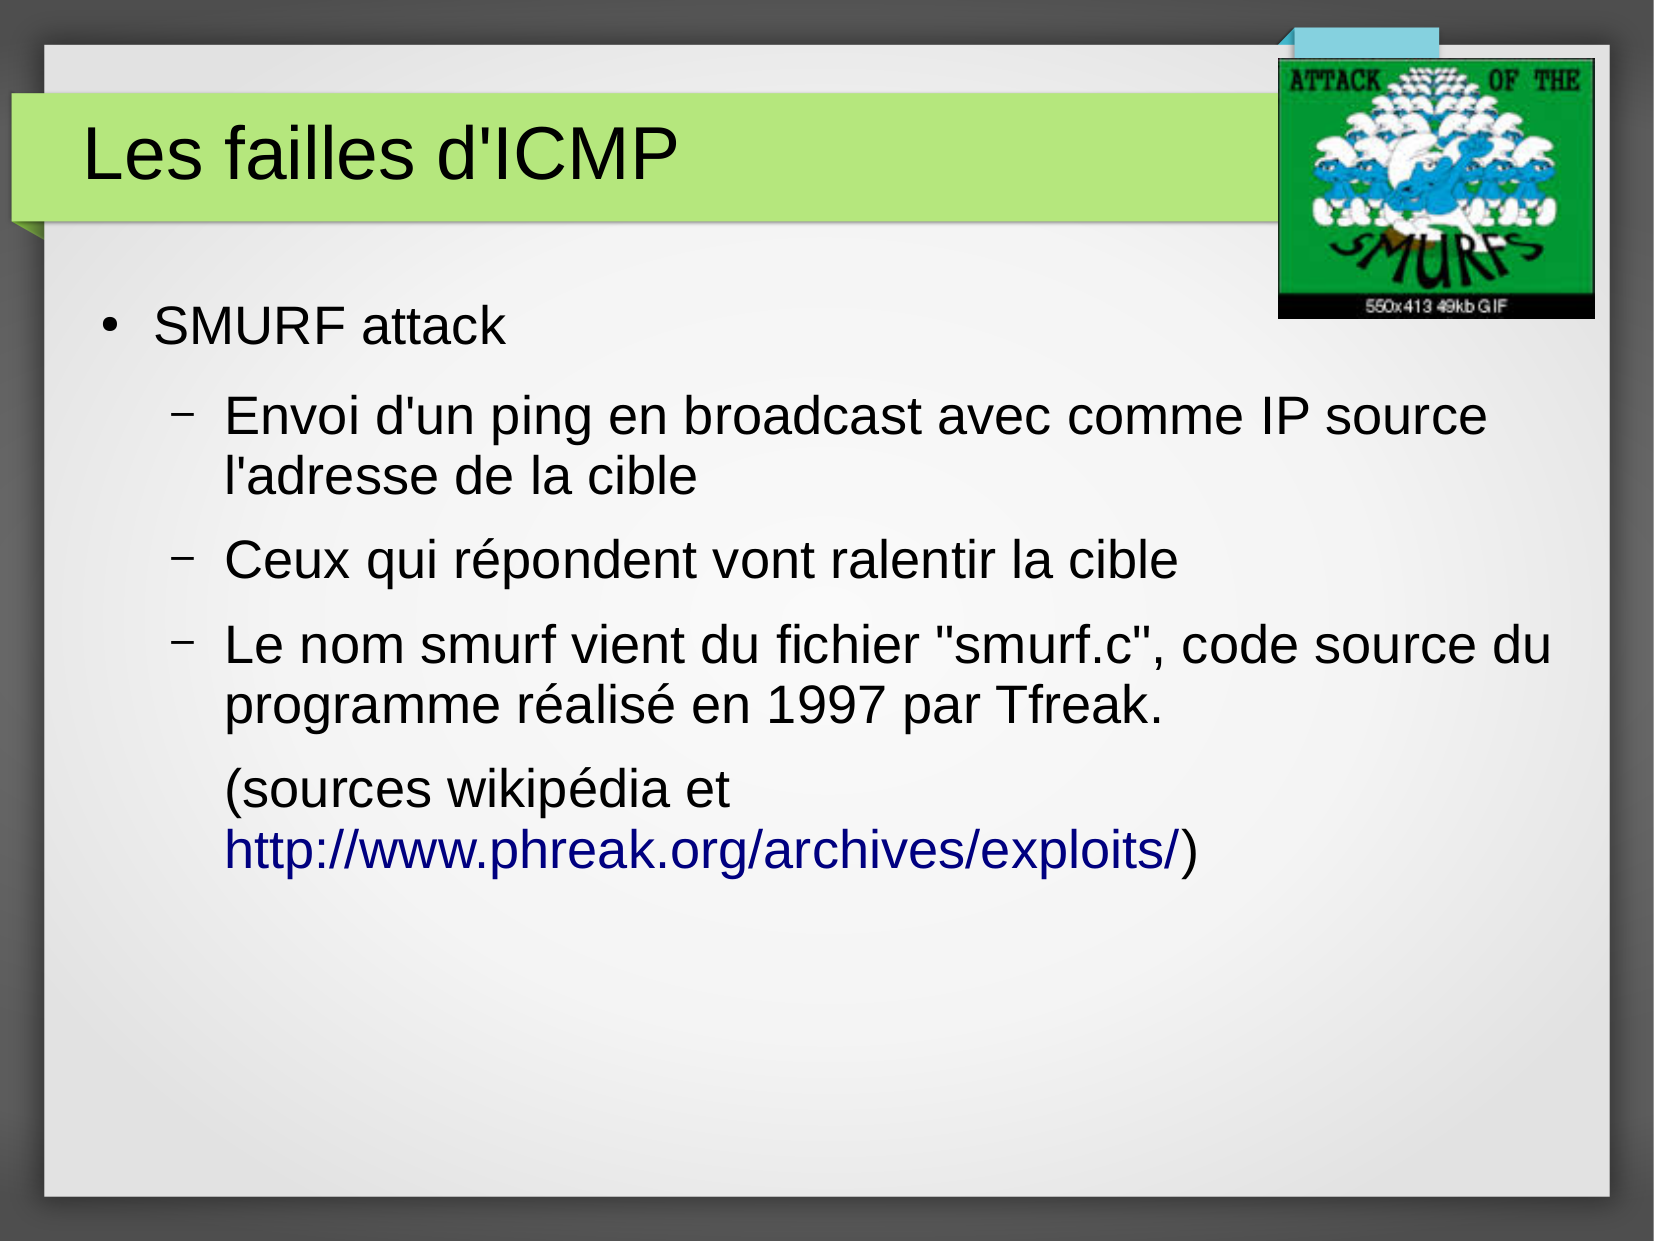

# Les failles d'ICMP
SMURF attack
Envoi d'un ping en broadcast avec comme IP source l'adresse de la cible
Ceux qui répondent vont ralentir la cible
Le nom smurf vient du fichier "smurf.c", code source du programme réalisé en 1997 par Tfreak.
(sources wikipédia et http://www.phreak.org/archives/exploits/)